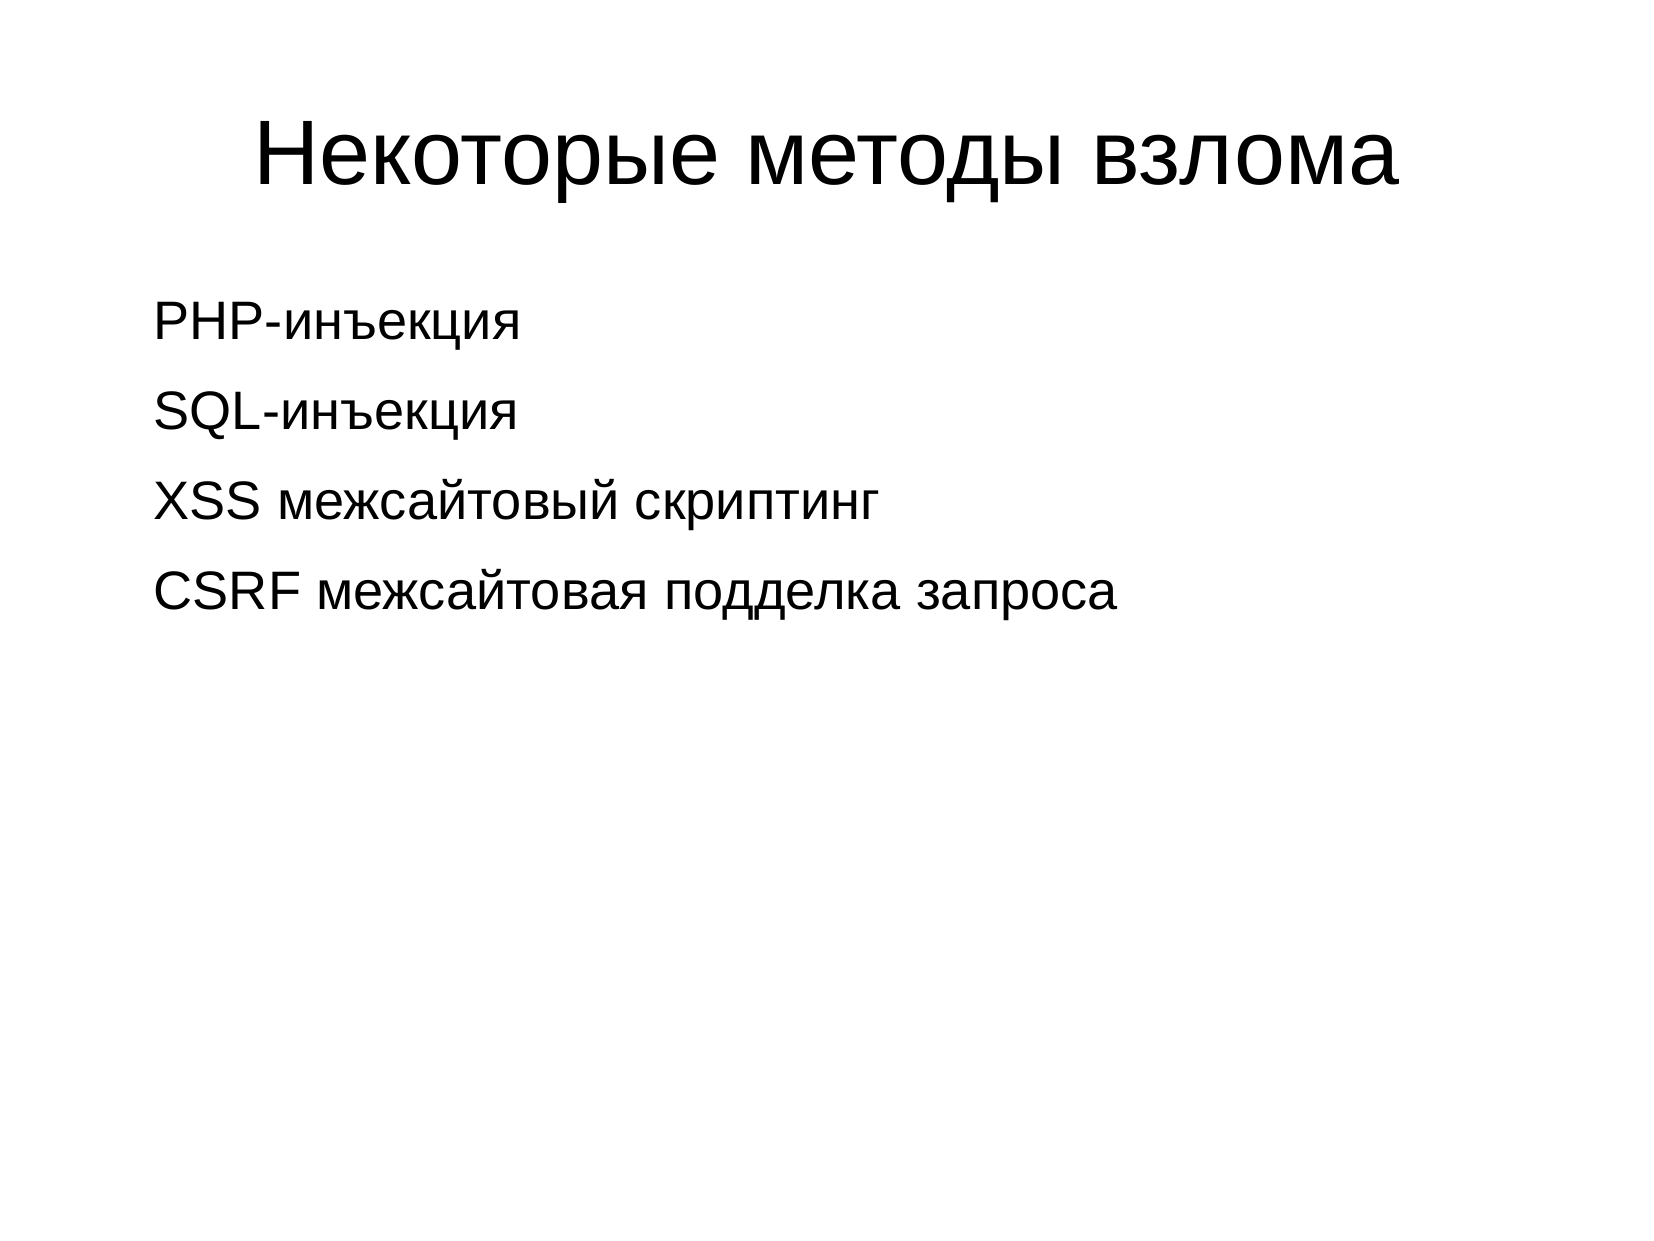

# Некоторые методы взлома
PHP-инъекция
SQL-инъекция
XSS межсайтовый скриптинг
CSRF межсайтовая подделка запроса